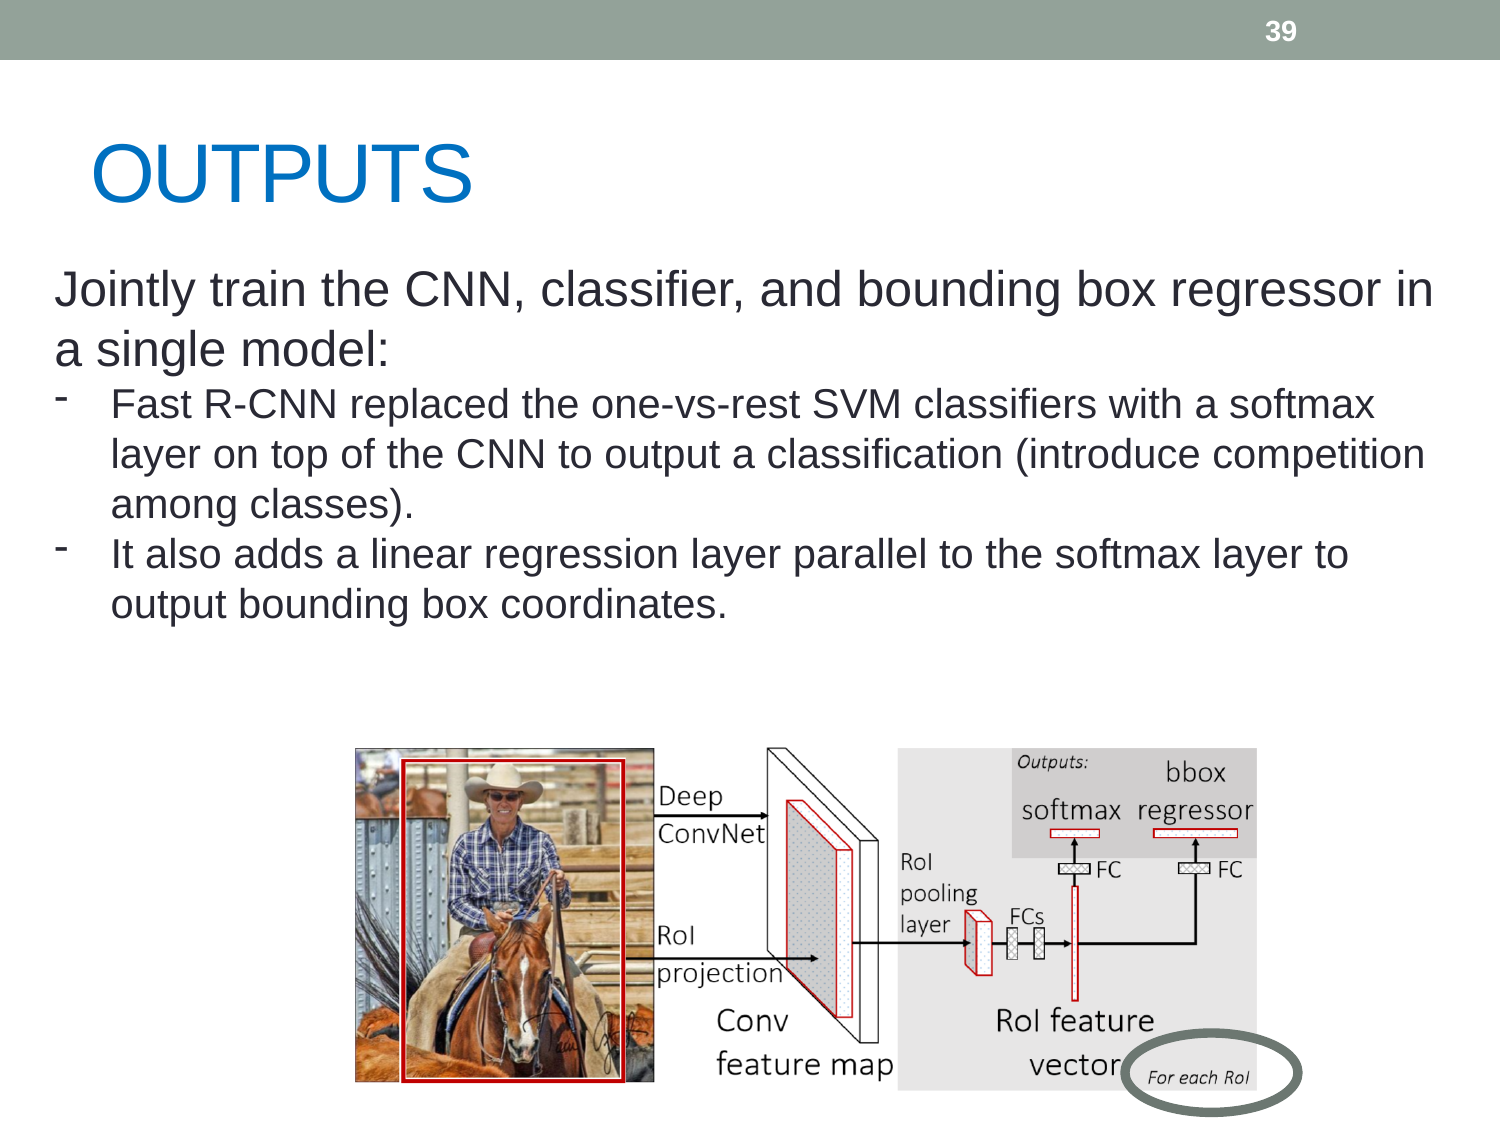

# OUTPUTS
Jointly train the CNN, classifier, and bounding box regressor in a single model:
Fast R-CNN replaced the one-vs-rest SVM classifiers with a softmax layer on top of the CNN to output a classification (introduce competition among classes).
It also adds a linear regression layer parallel to the softmax layer to output bounding box coordinates.